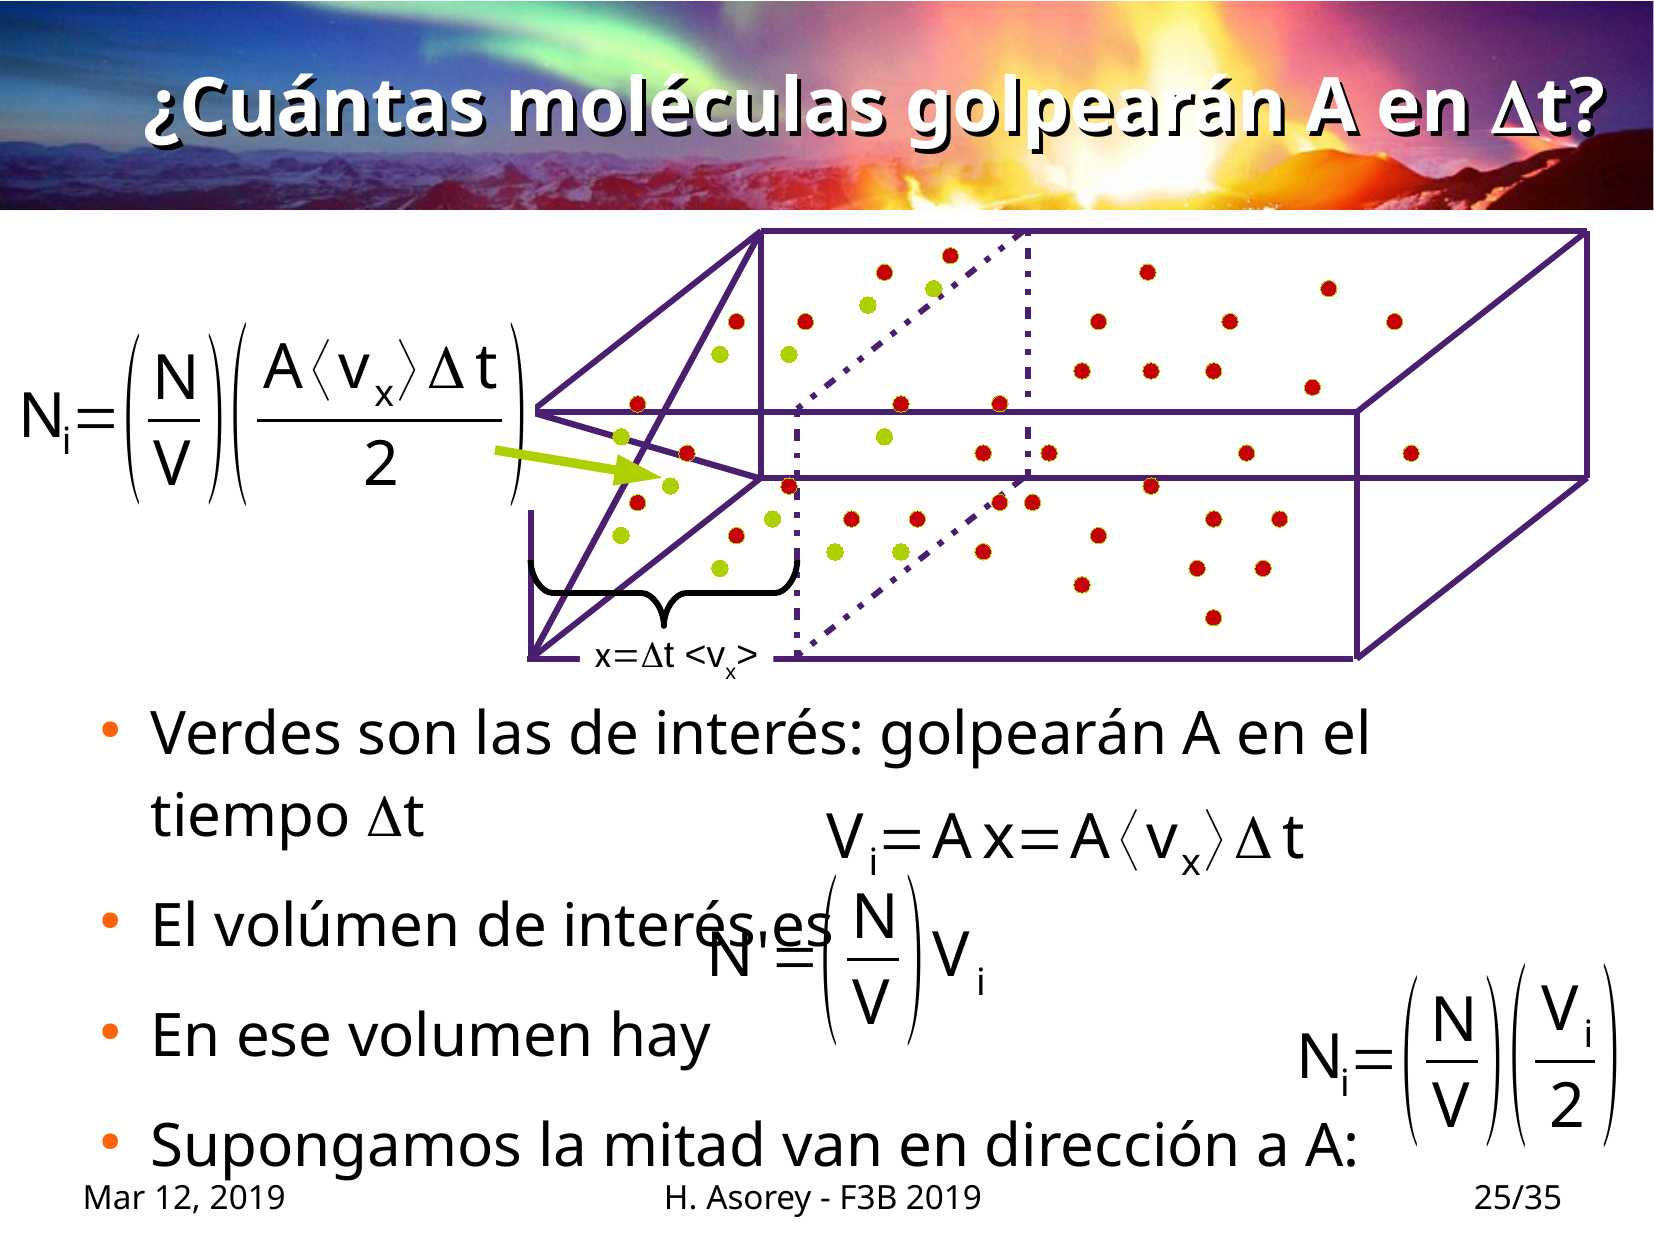

# ¿Cuántas moléculas golpearán A en Dt?
x=Dt <vx>
Verdes son las de interés: golpearán A en el tiempo Dt
El volúmen de interés es
En ese volumen hay
Supongamos la mitad van en dirección a A:
Mar 12, 2019
H. Asorey - F3B 2019
25